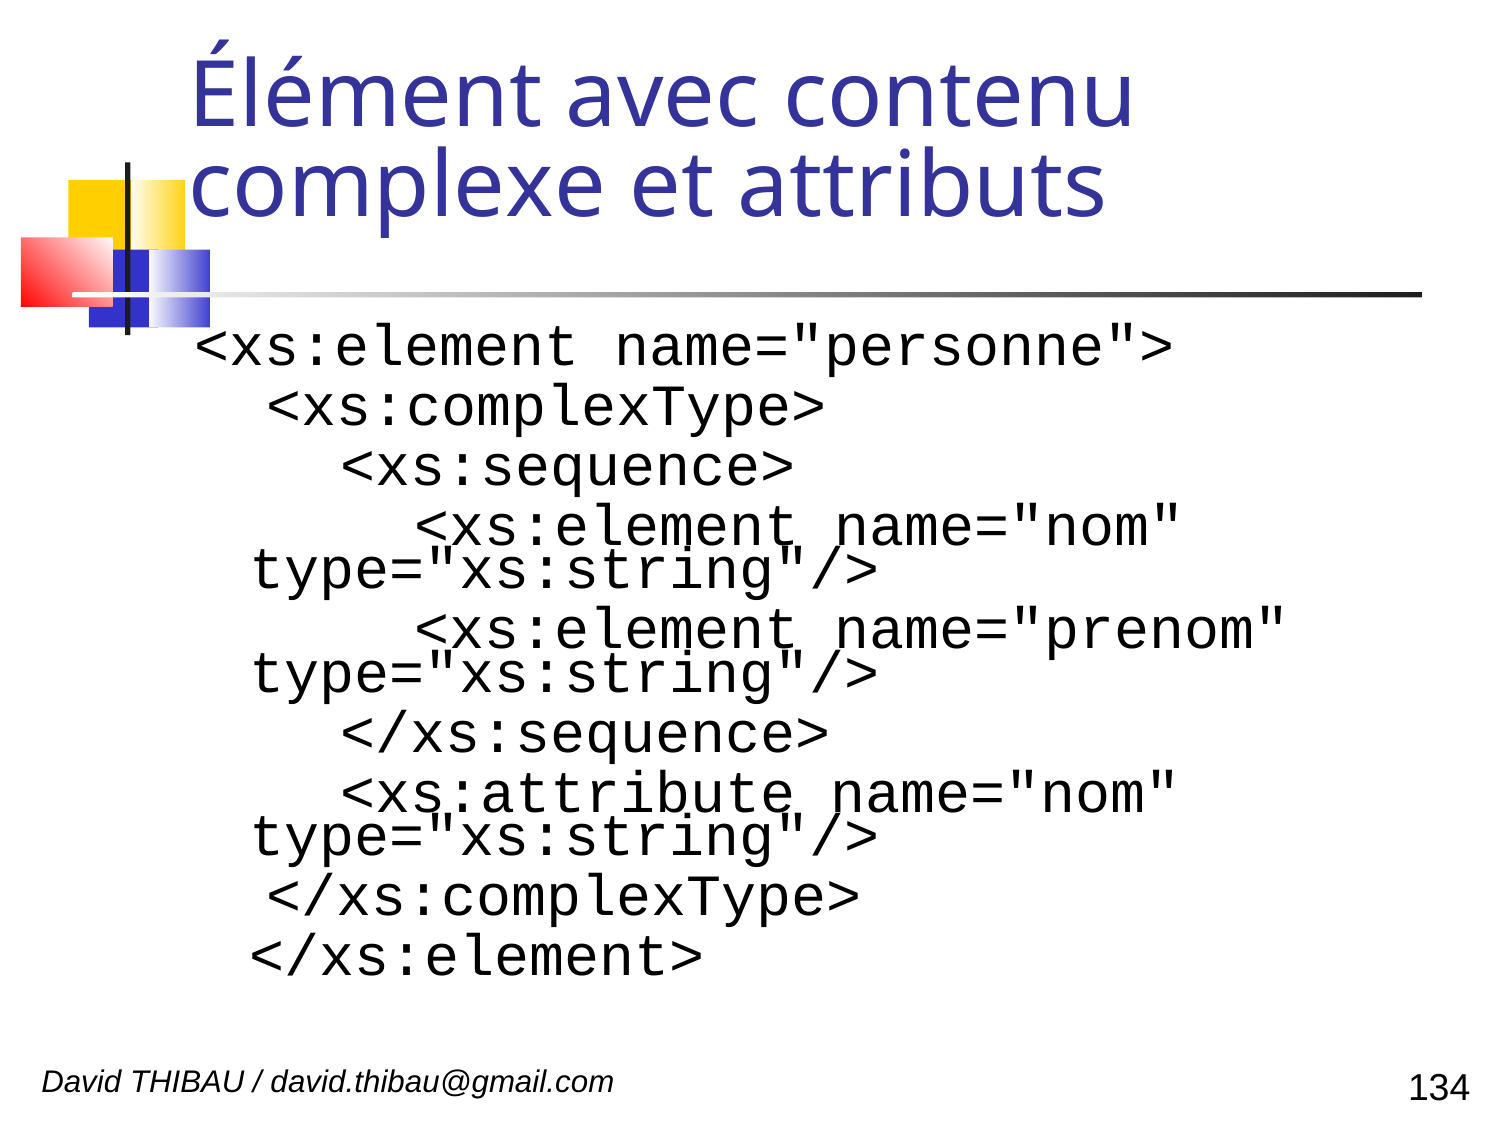

# Élément avec contenu complexe et attributs
<xs:element name="personne">
		<xs:complexType>
			<xs:sequence>
				<xs:element name="nom" type="xs:string"/>
				<xs:element name="prenom" type="xs:string"/>
			</xs:sequence>
			<xs:attribute name="nom" type="xs:string"/>
		</xs:complexType>
	</xs:element>